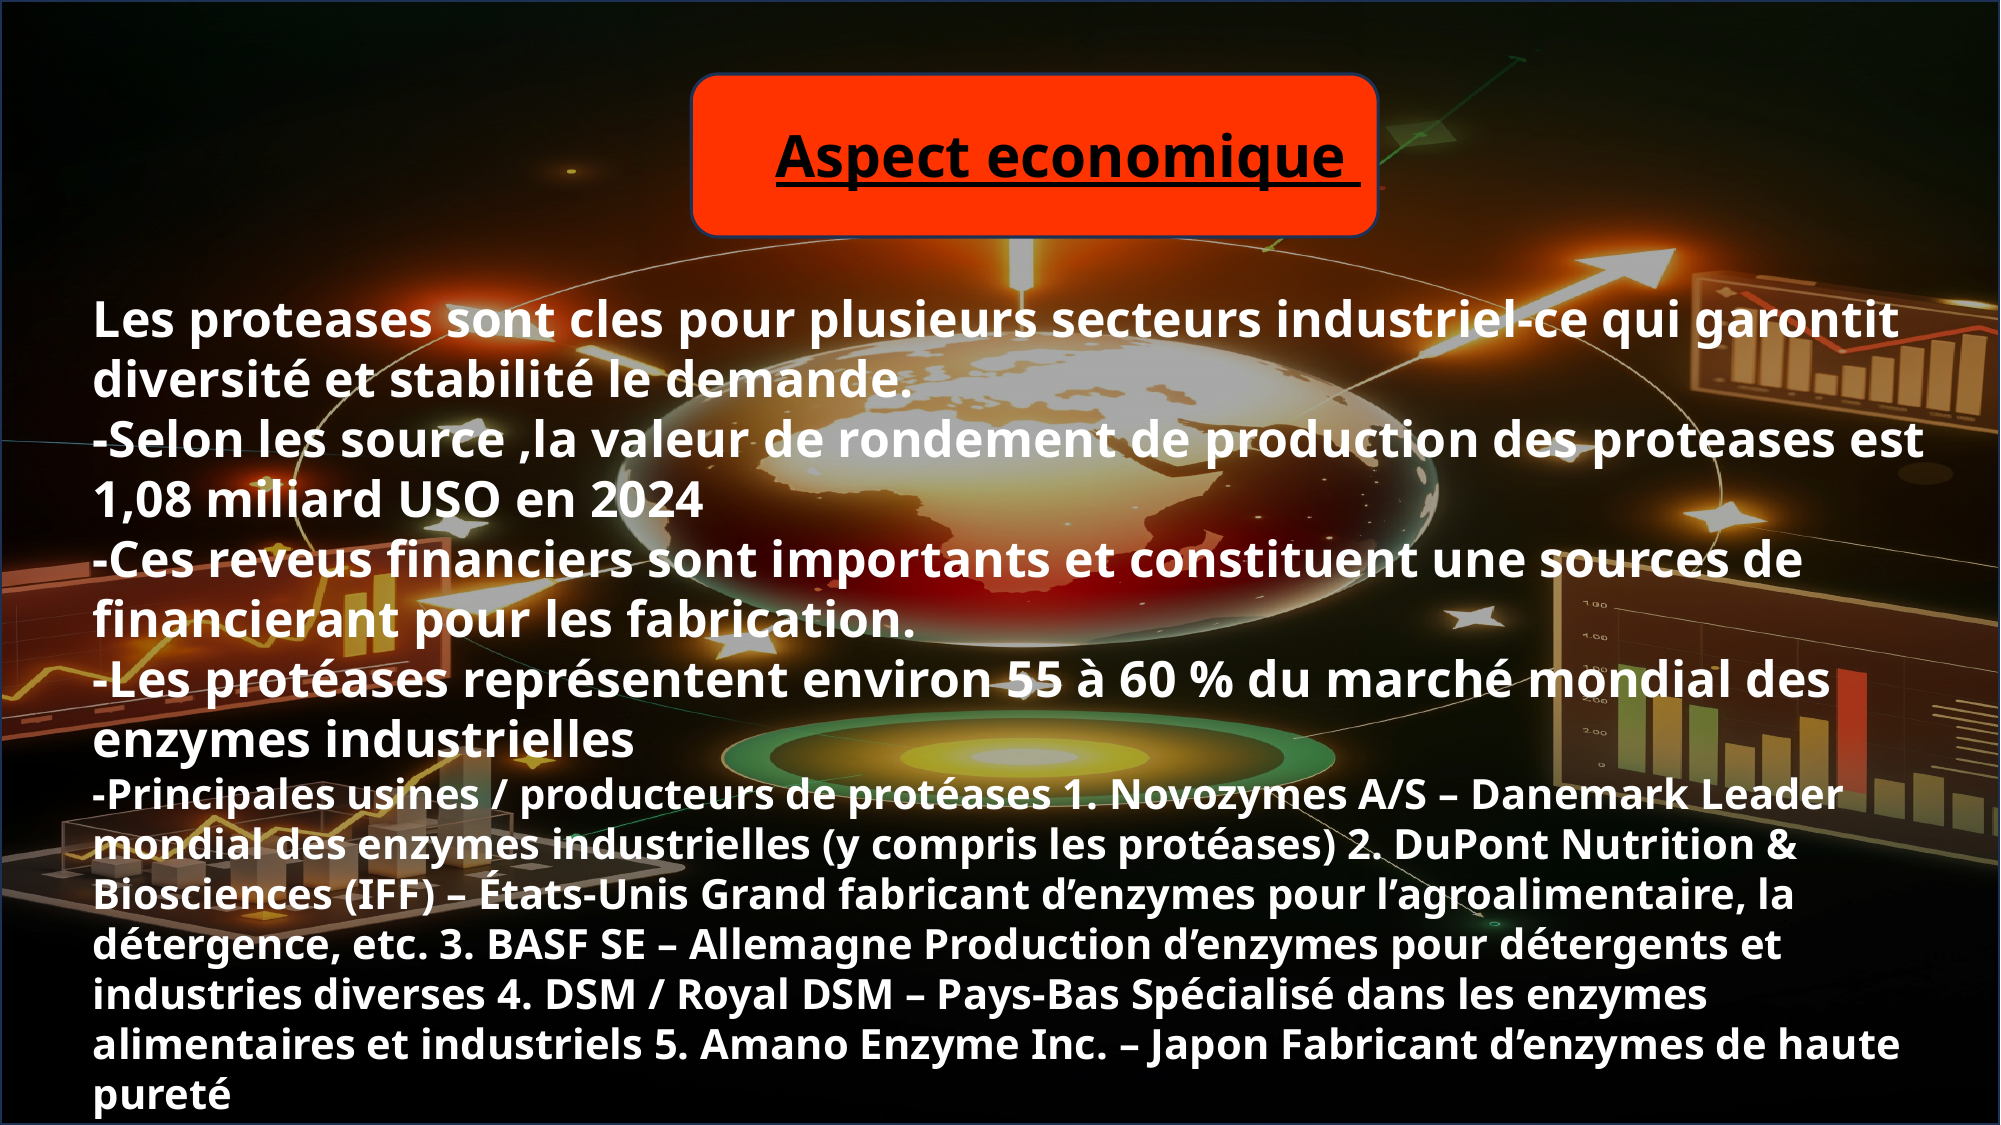

Aspect economique
#
Les proteases sont cles pour plusieurs secteurs industriel-ce qui garontit diversité et stabilité le demande.
-Selon les source ,la valeur de rondement de production des proteases est 1,08 miliard USO en 2024
-Ces reveus financiers sont importants et constituent une sources de financierant pour les fabrication.
-Les protéases représentent environ 55 à 60 % du marché mondial des enzymes industrielles
-Principales usines / producteurs de protéases 1. Novozymes A/S – Danemark Leader mondial des enzymes industrielles (y compris les protéases) 2. DuPont Nutrition & Biosciences (IFF) – États‑Unis Grand fabricant d’enzymes pour l’agroalimentaire, la détergence, etc. 3. BASF SE – Allemagne Production d’enzymes pour détergents et industries diverses 4. DSM / Royal DSM – Pays‑Bas Spécialisé dans les enzymes alimentaires et industriels 5. Amano Enzyme Inc. – Japon Fabricant d’enzymes de haute pureté